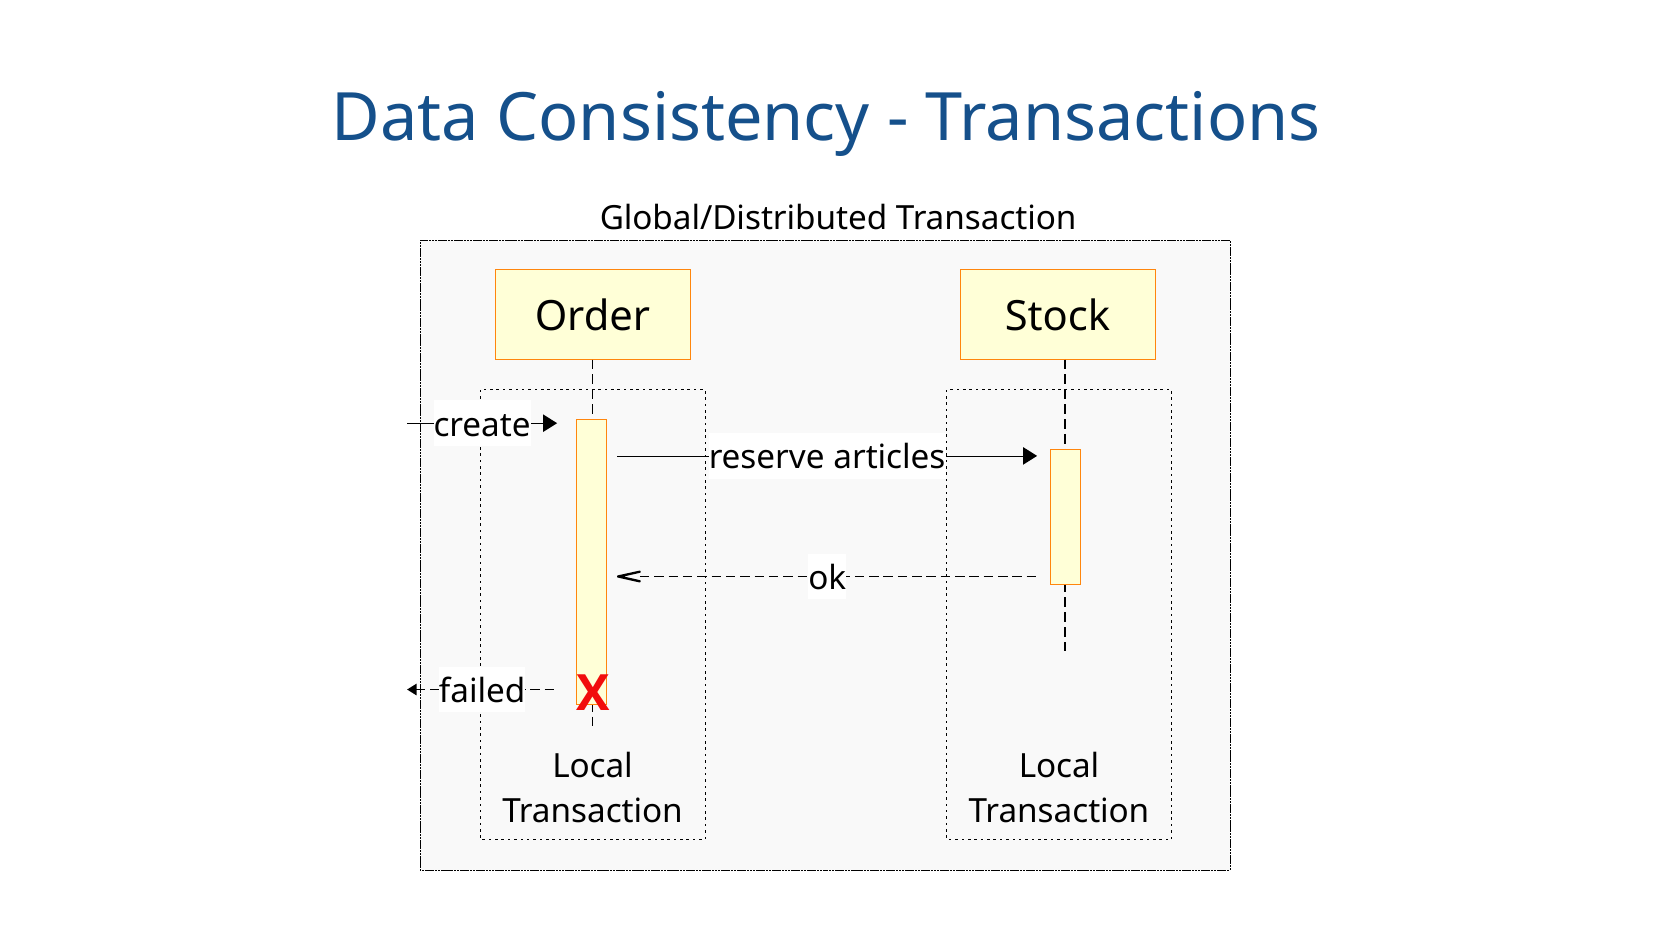

# Data Consistency - Transactions
Global/Distributed Transaction
Order
Stock
Local
Transaction
Local
Transaction
create
reserve articles
ok
X
failed